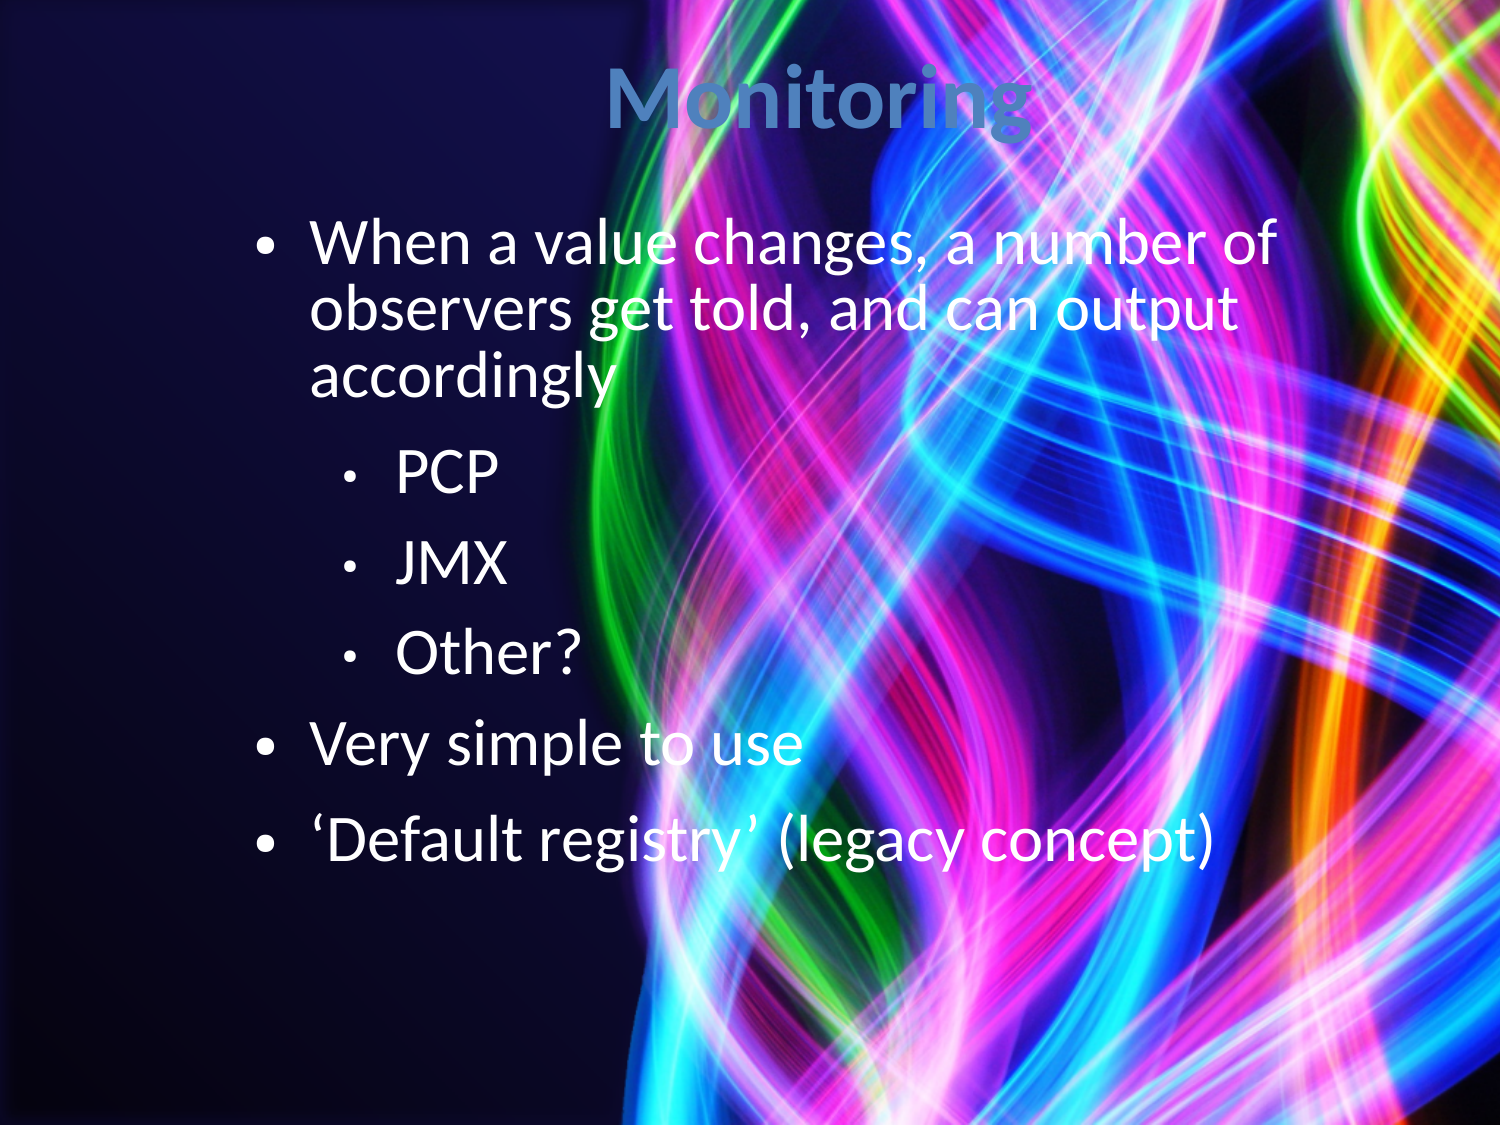

# Monitoring
When a value changes, a number of observers get told, and can output accordingly
PCP
JMX
Other?
Very simple to use
‘Default registry’ (legacy concept)